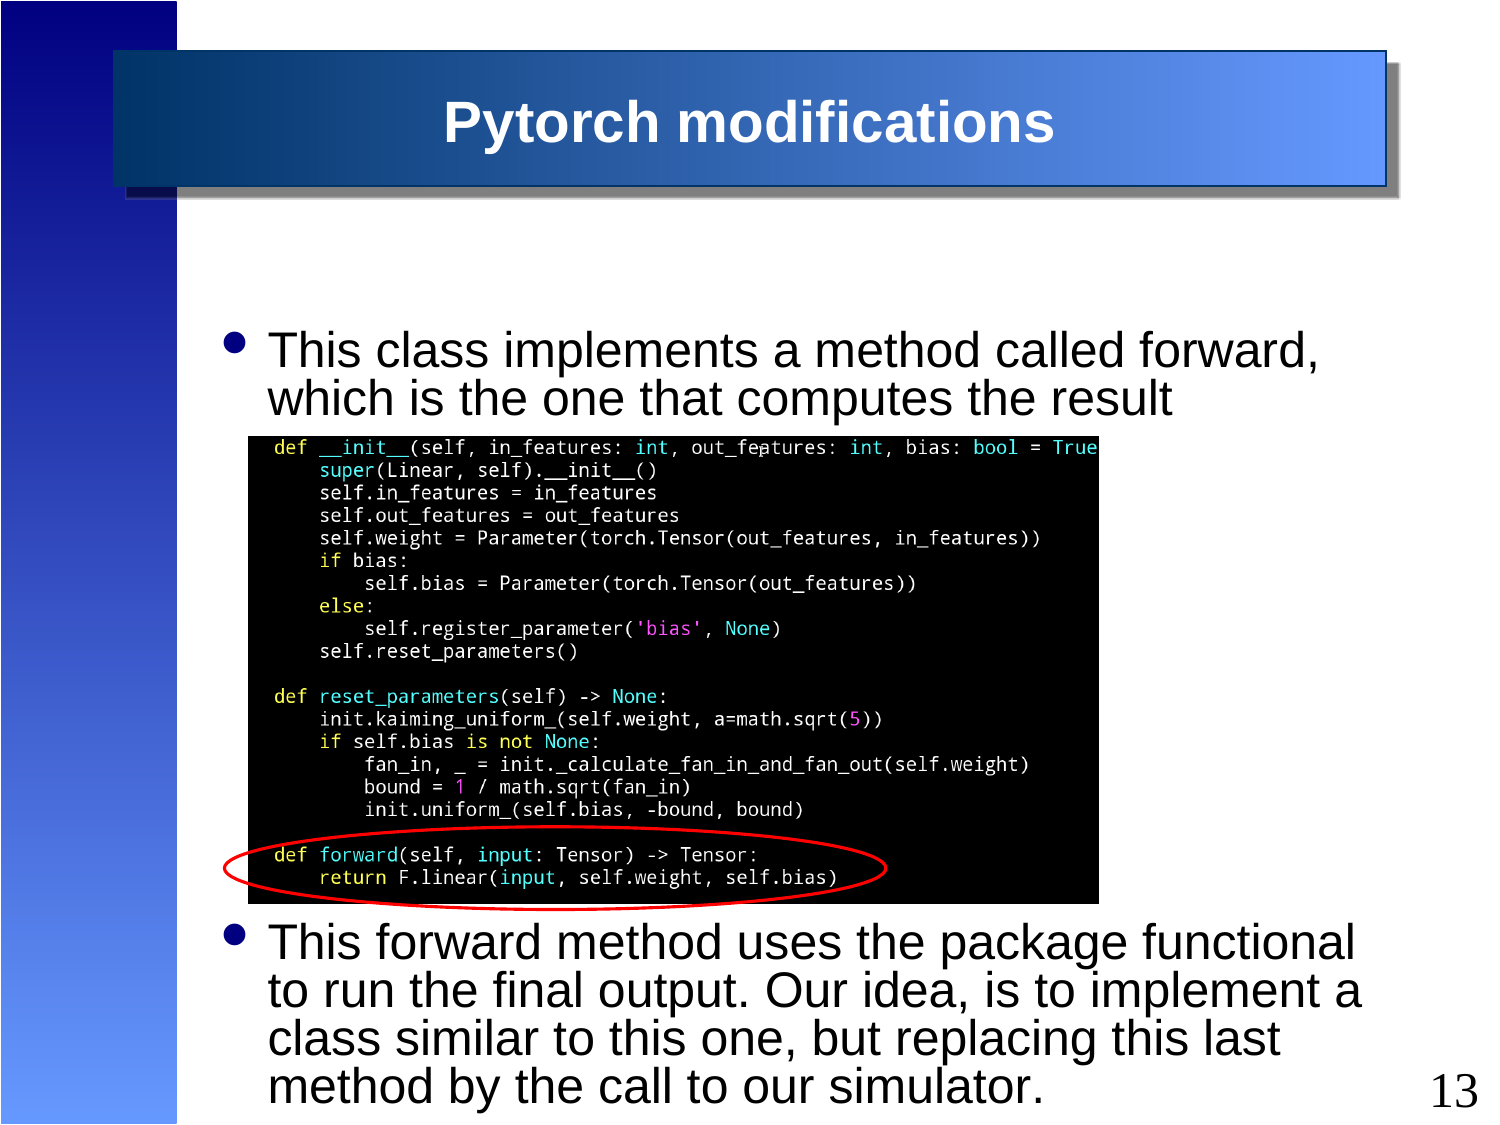

# Pytorch modifications
This class implements a method called forward, which is the one that computes the result
This forward method uses the package functional to run the final output. Our idea, is to implement a class similar to this one, but replacing this last method by the call to our simulator.